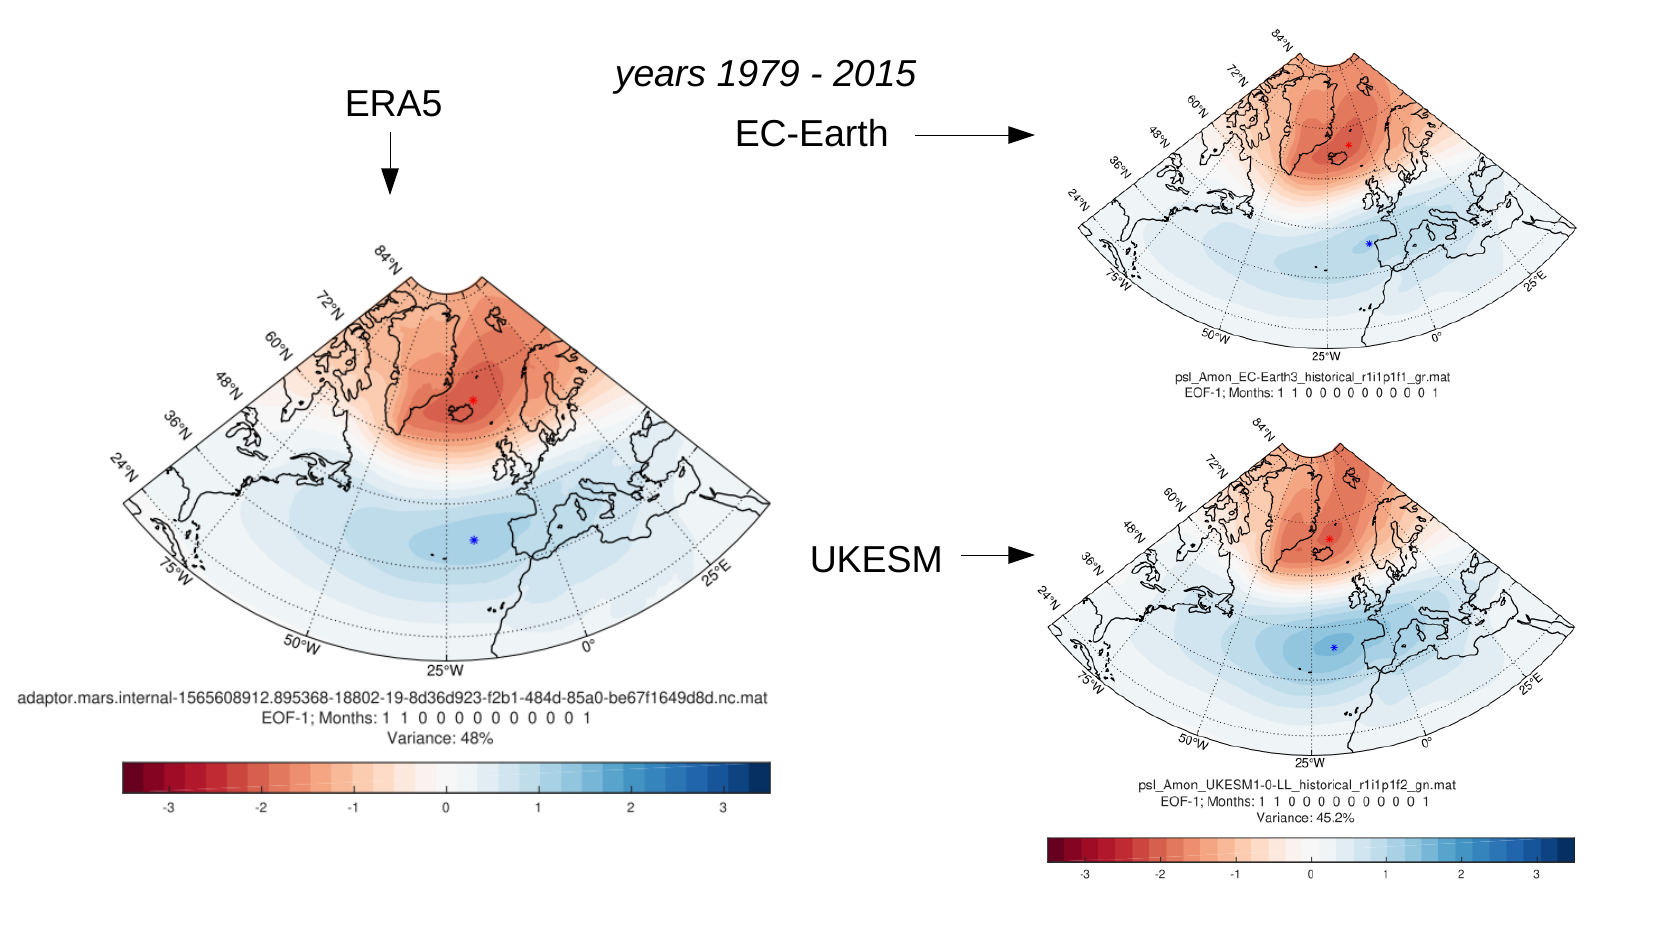

years 1979 - 2015
ERA5
EC-Earth
UKESM